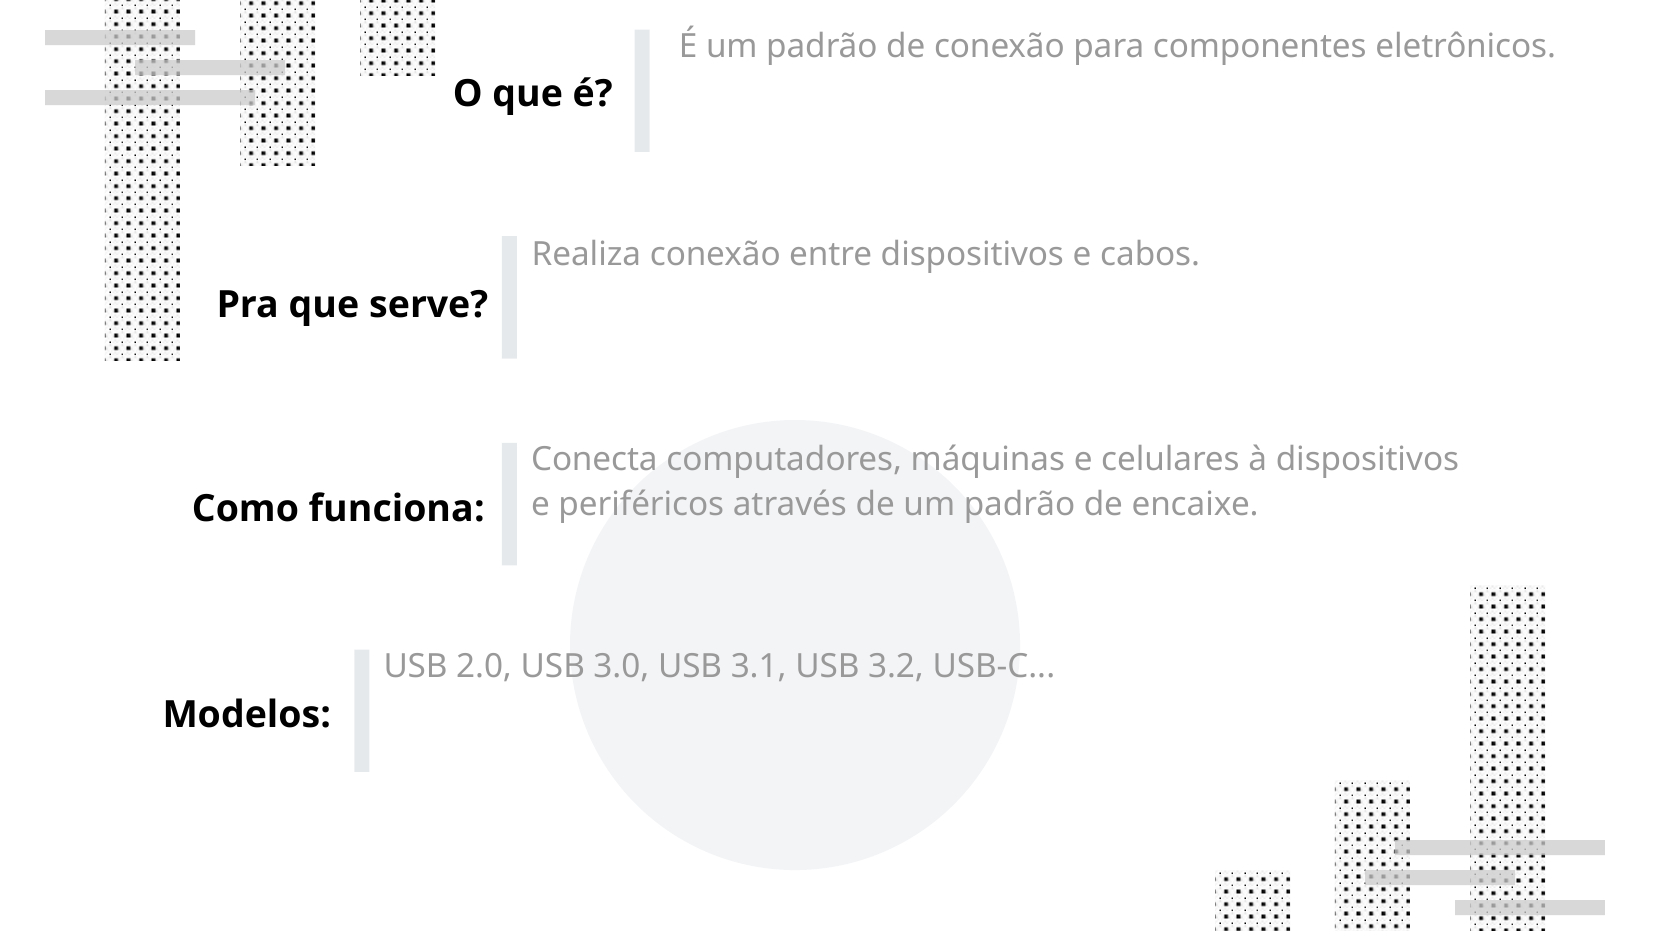

É um padrão de conexão para componentes eletrônicos.
O que é?
Realiza conexão entre dispositivos e cabos.
Pra que serve?
Conecta computadores, máquinas e celulares à dispositivos e periféricos através de um padrão de encaixe.
Como funciona:
USB 2.0, USB 3.0, USB 3.1, USB 3.2, USB-C...
Modelos: